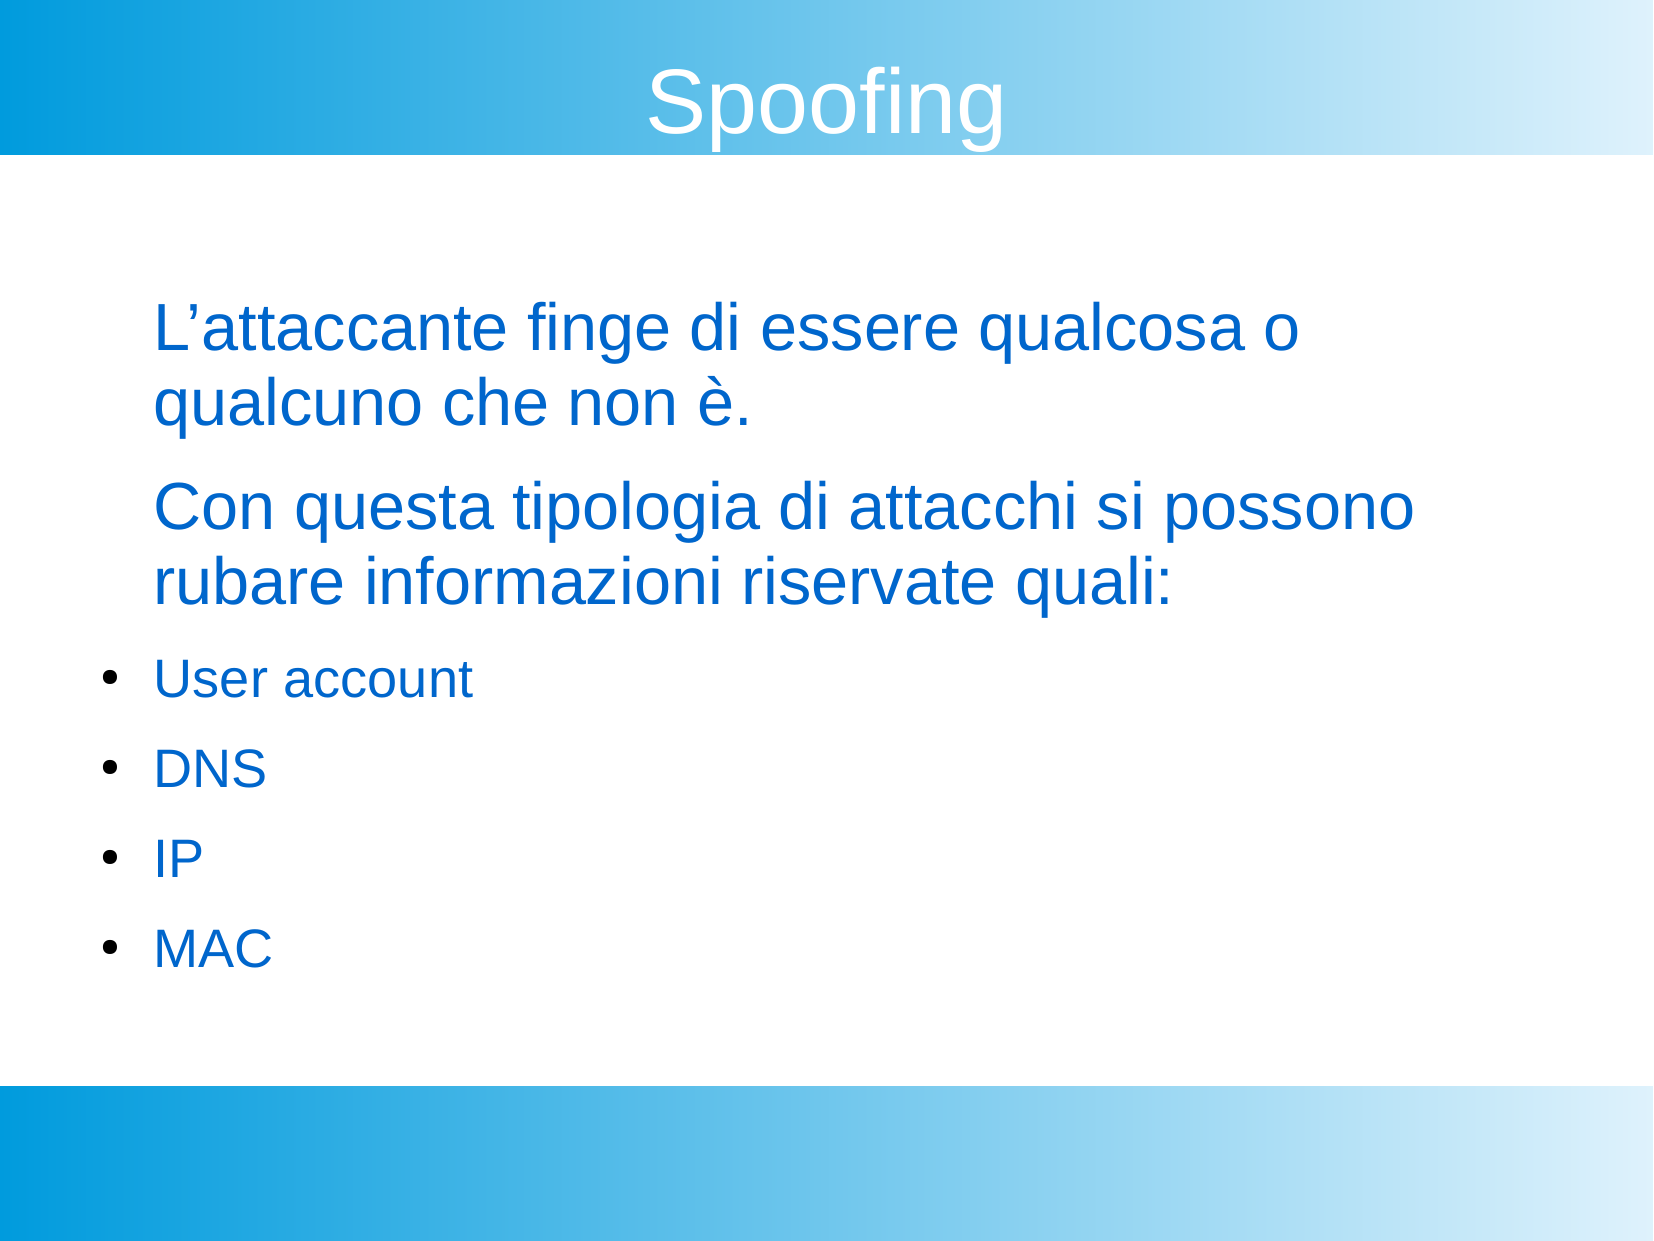

# Spoofing
L’attaccante finge di essere qualcosa o qualcuno che non è.
Con questa tipologia di attacchi si possono rubare informazioni riservate quali:
User account
DNS
IP
MAC